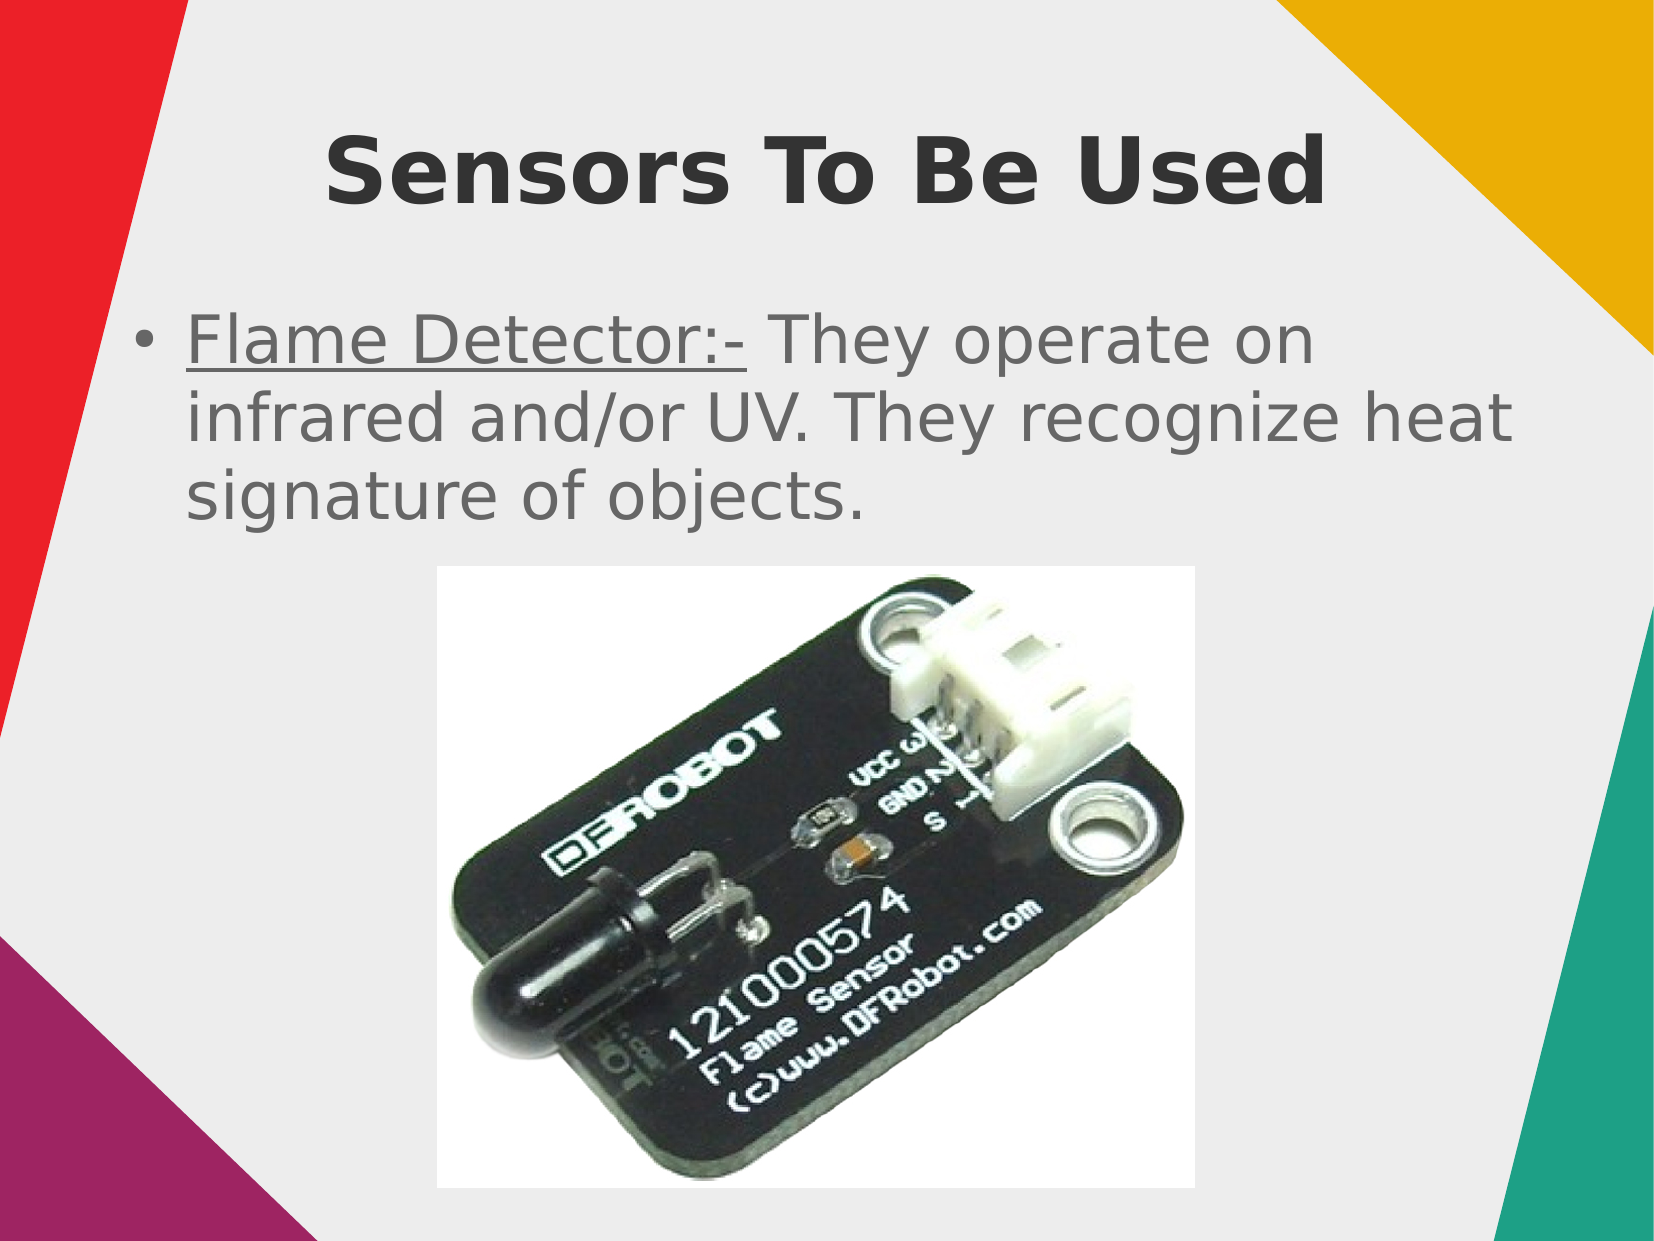

# Sensors To Be Used
Flame Detector:- They operate on infrared and/or UV. They recognize heat signature of objects.